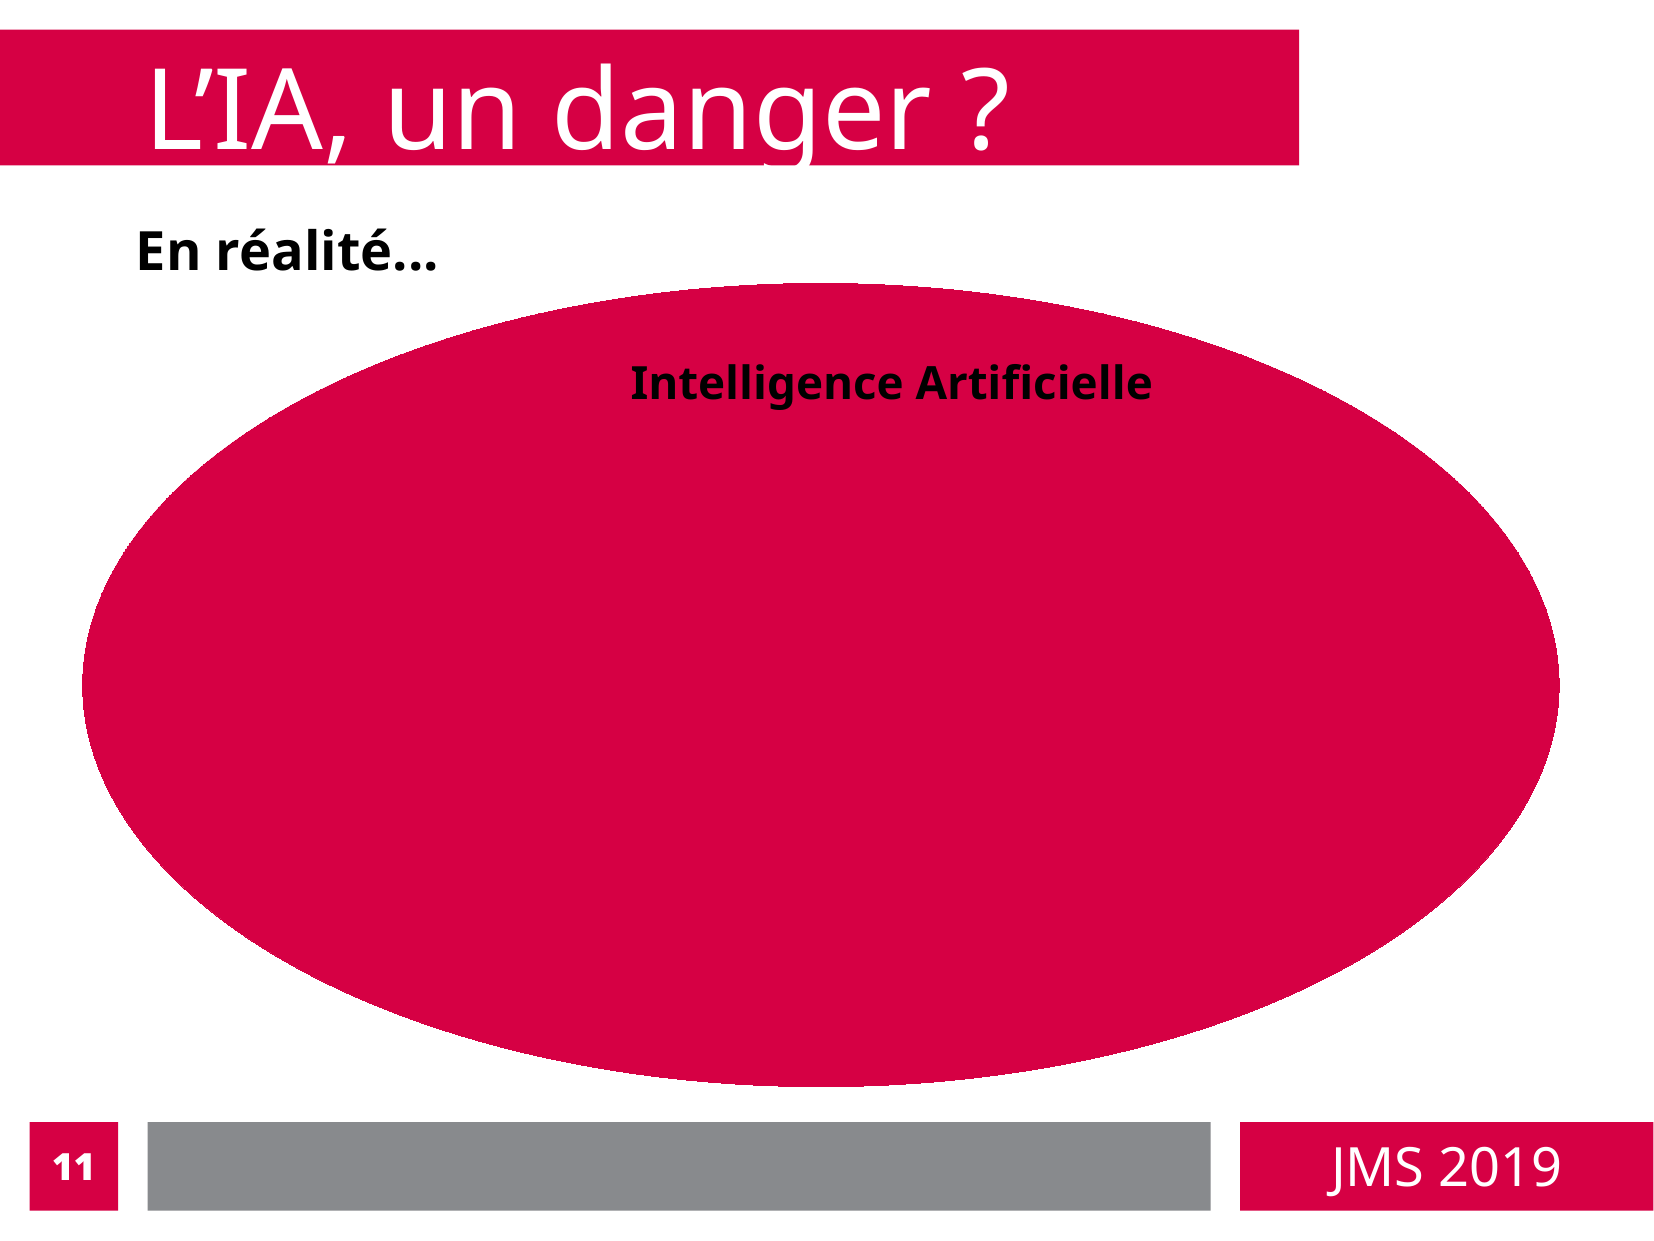

# L’IA, un danger ?
En réalité...
Intelligence Artificielle
11